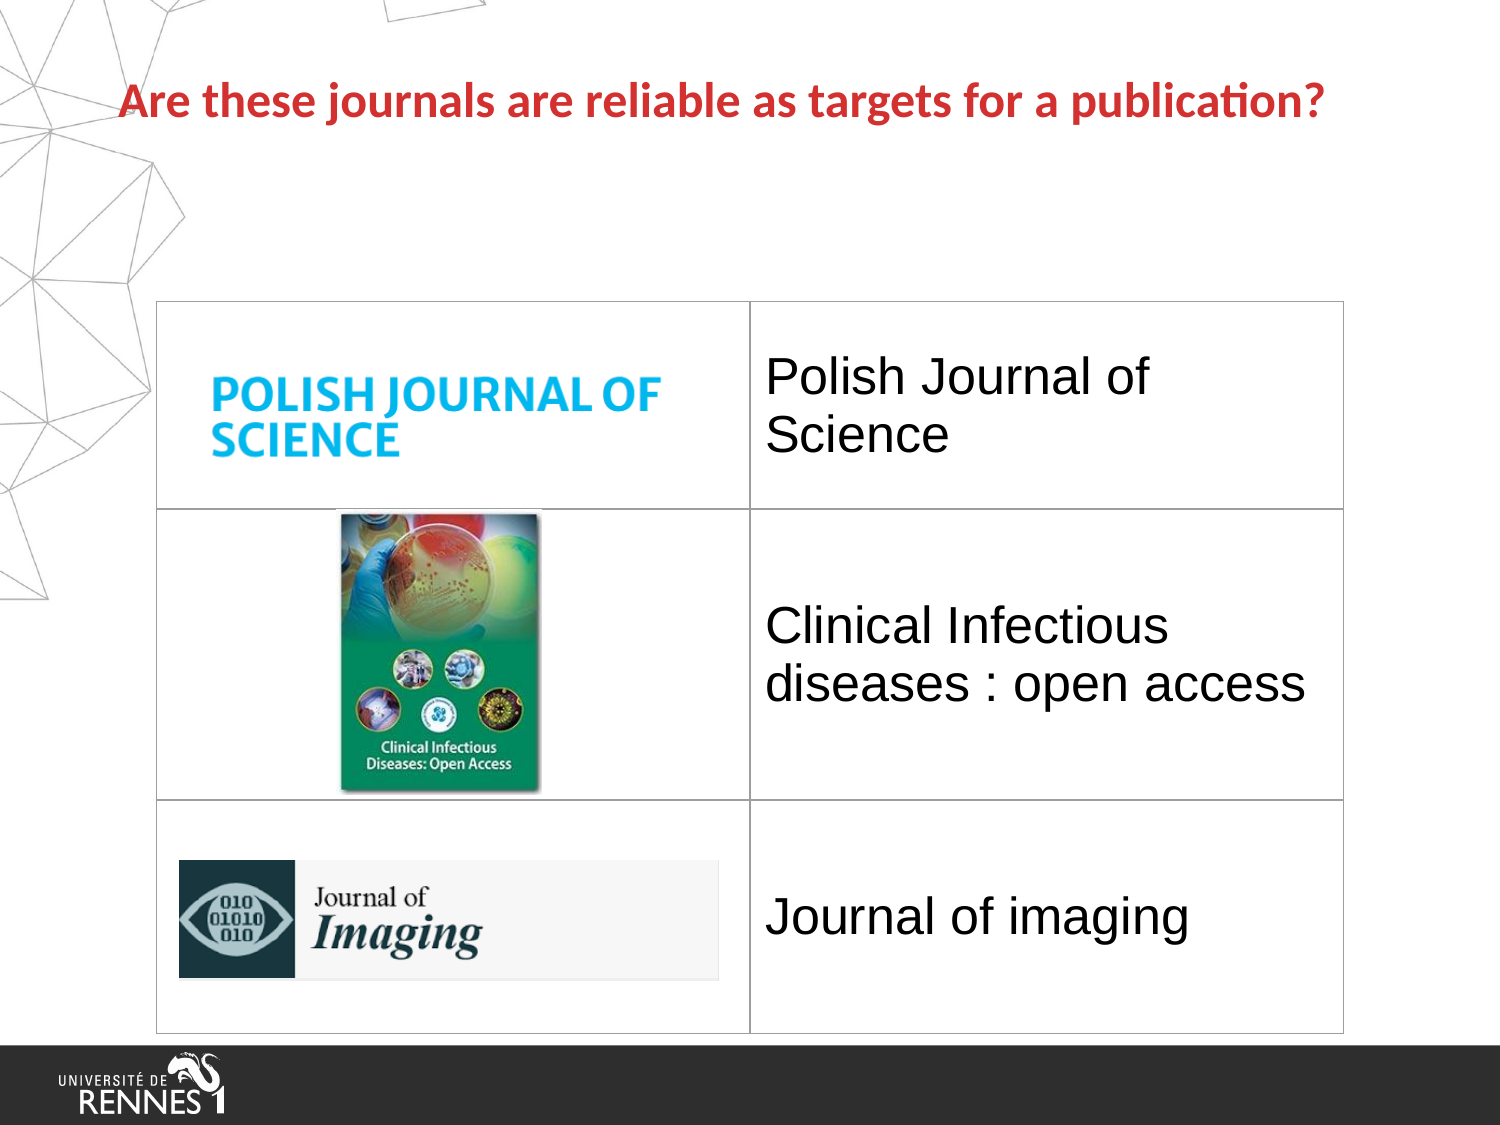

# Are these journals are reliable as targets for a publication?
| | Polish Journal of Science |
| --- | --- |
| | Clinical Infectious diseases : open access |
| | Journal of imaging |